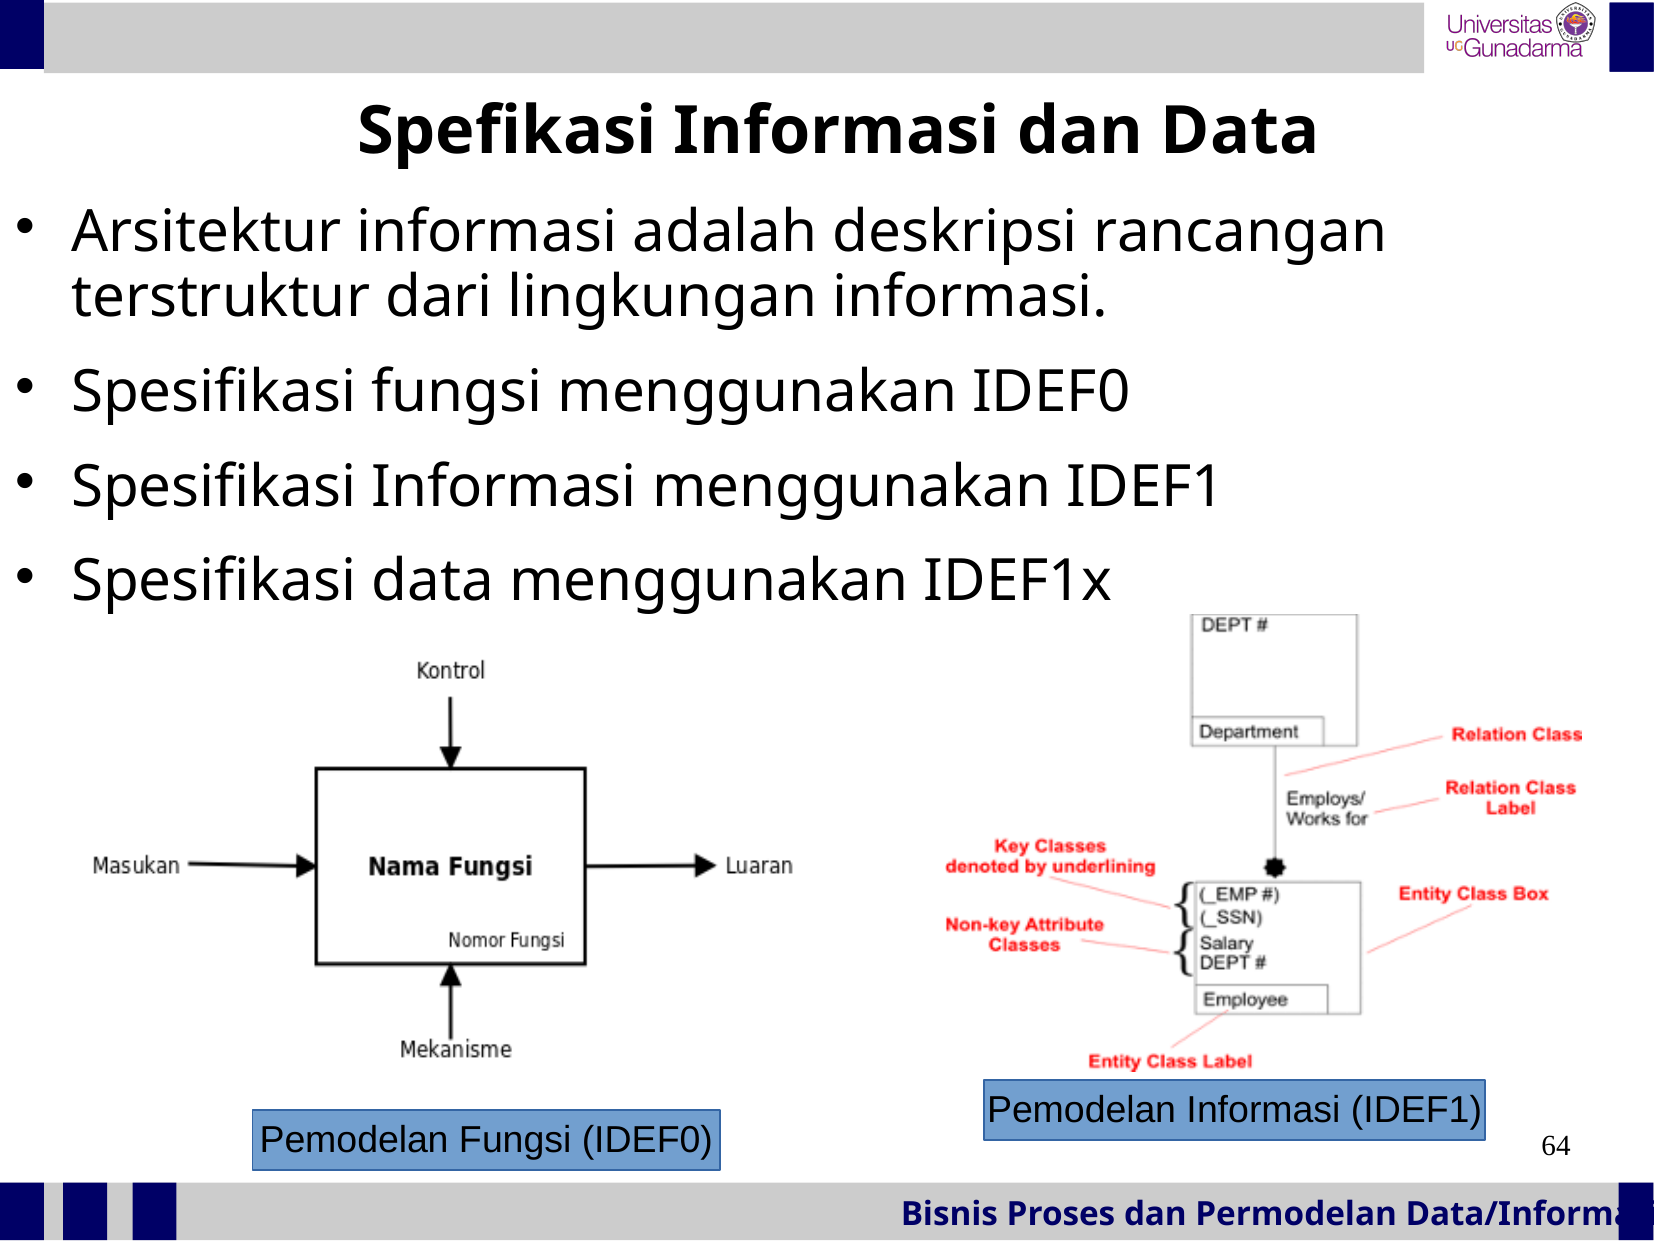

# Spefikasi Informasi dan Data
Arsitektur informasi adalah deskripsi rancangan terstruktur dari lingkungan informasi.
Spesifikasi fungsi menggunakan IDEF0
Spesifikasi Informasi menggunakan IDEF1
Spesifikasi data menggunakan IDEF1x
Pemodelan Informasi (IDEF1)
Pemodelan Fungsi (IDEF0)
64